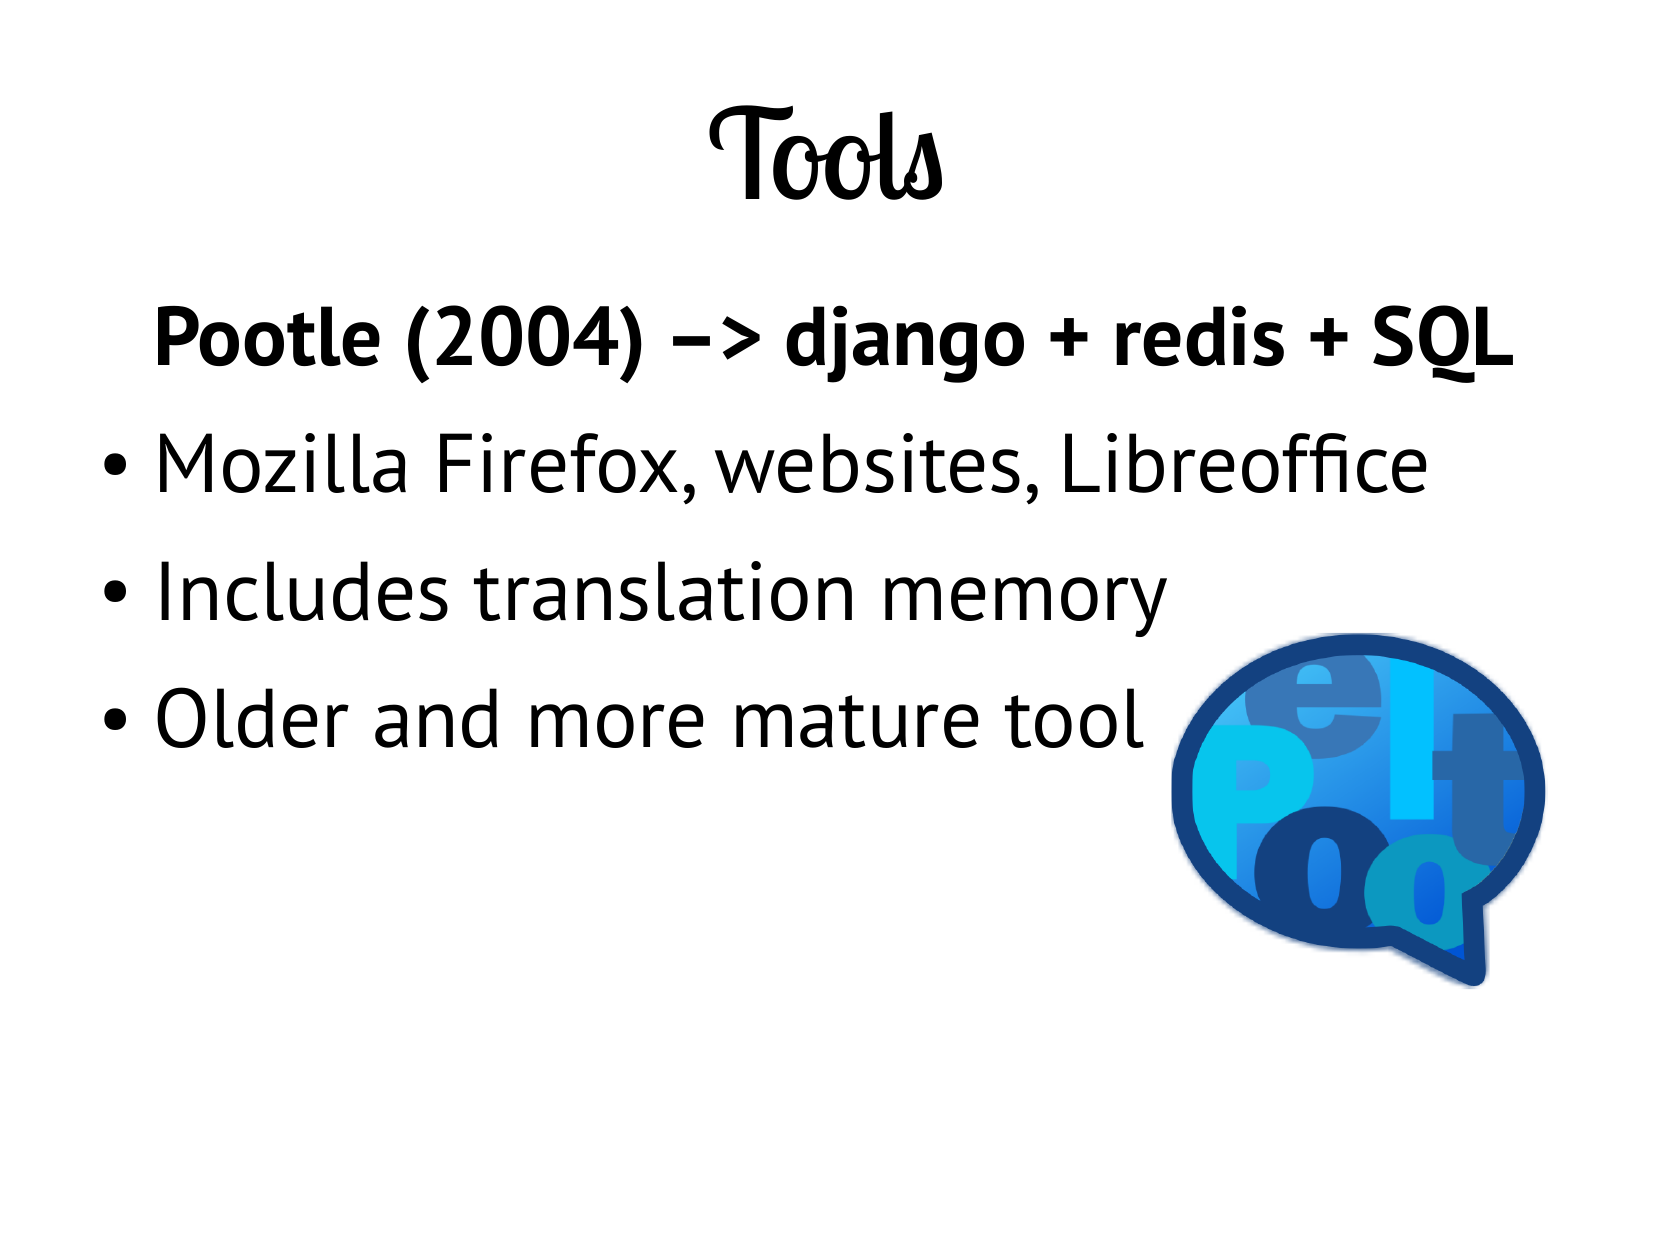

# Tools
Pootle (2004) –> django + redis + SQL
Mozilla Firefox, websites, Libreoffice
Includes translation memory
Older and more mature tool